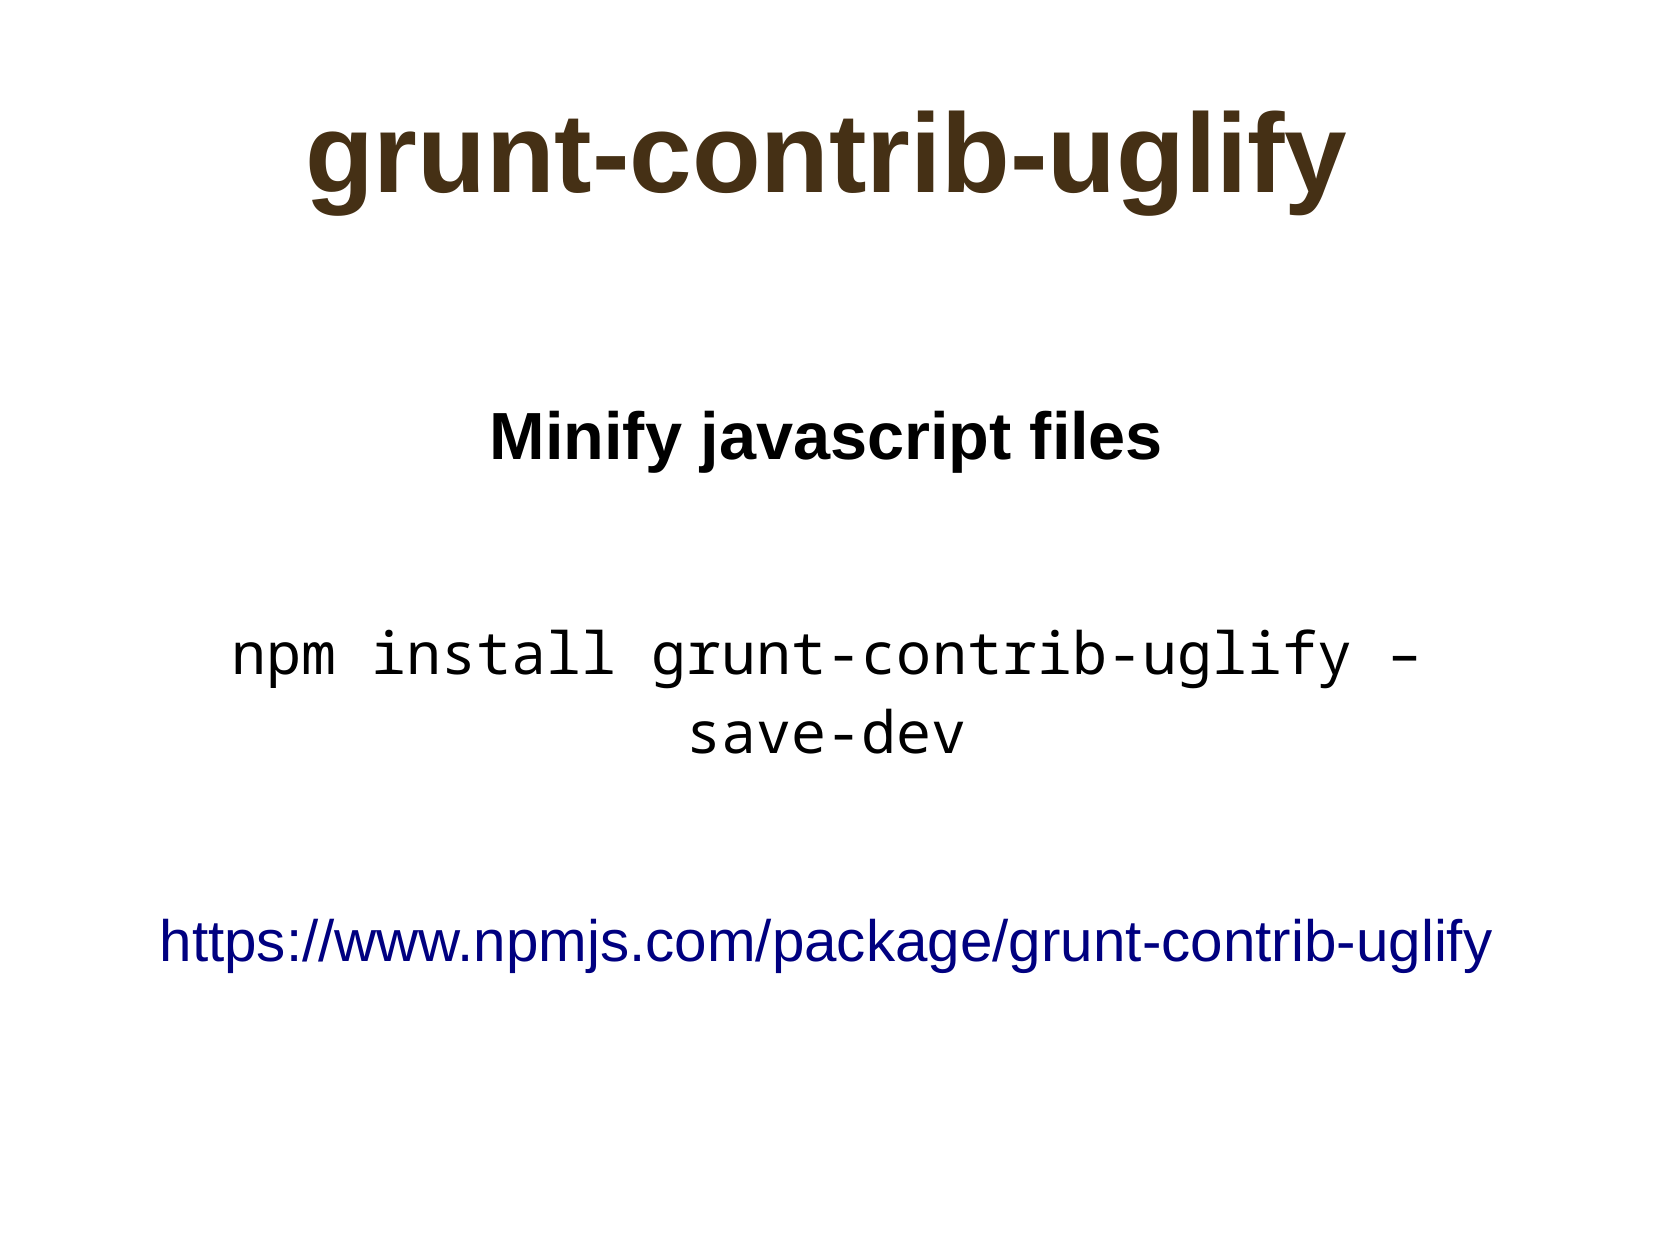

# grunt-contrib-uglify
Minify javascript files
npm install grunt-contrib-uglify –save-dev
https://www.npmjs.com/package/grunt-contrib-uglify